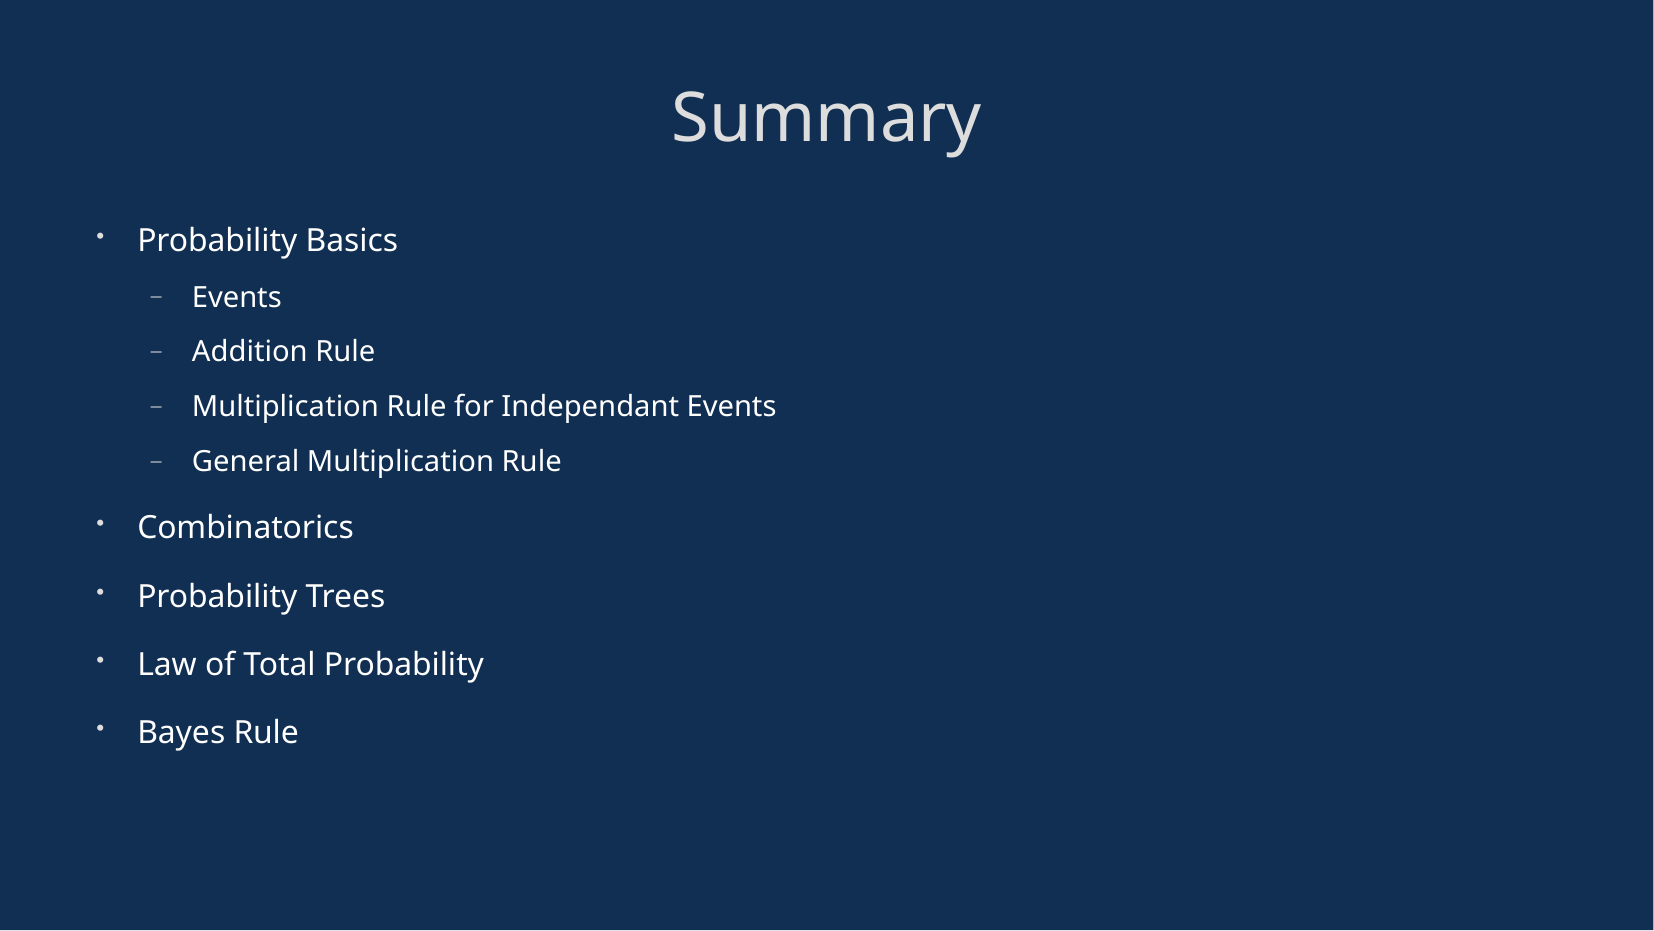

# Summary
Probability Basics
Events
Addition Rule
Multiplication Rule for Independant Events
General Multiplication Rule
Combinatorics
Probability Trees
Law of Total Probability
Bayes Rule